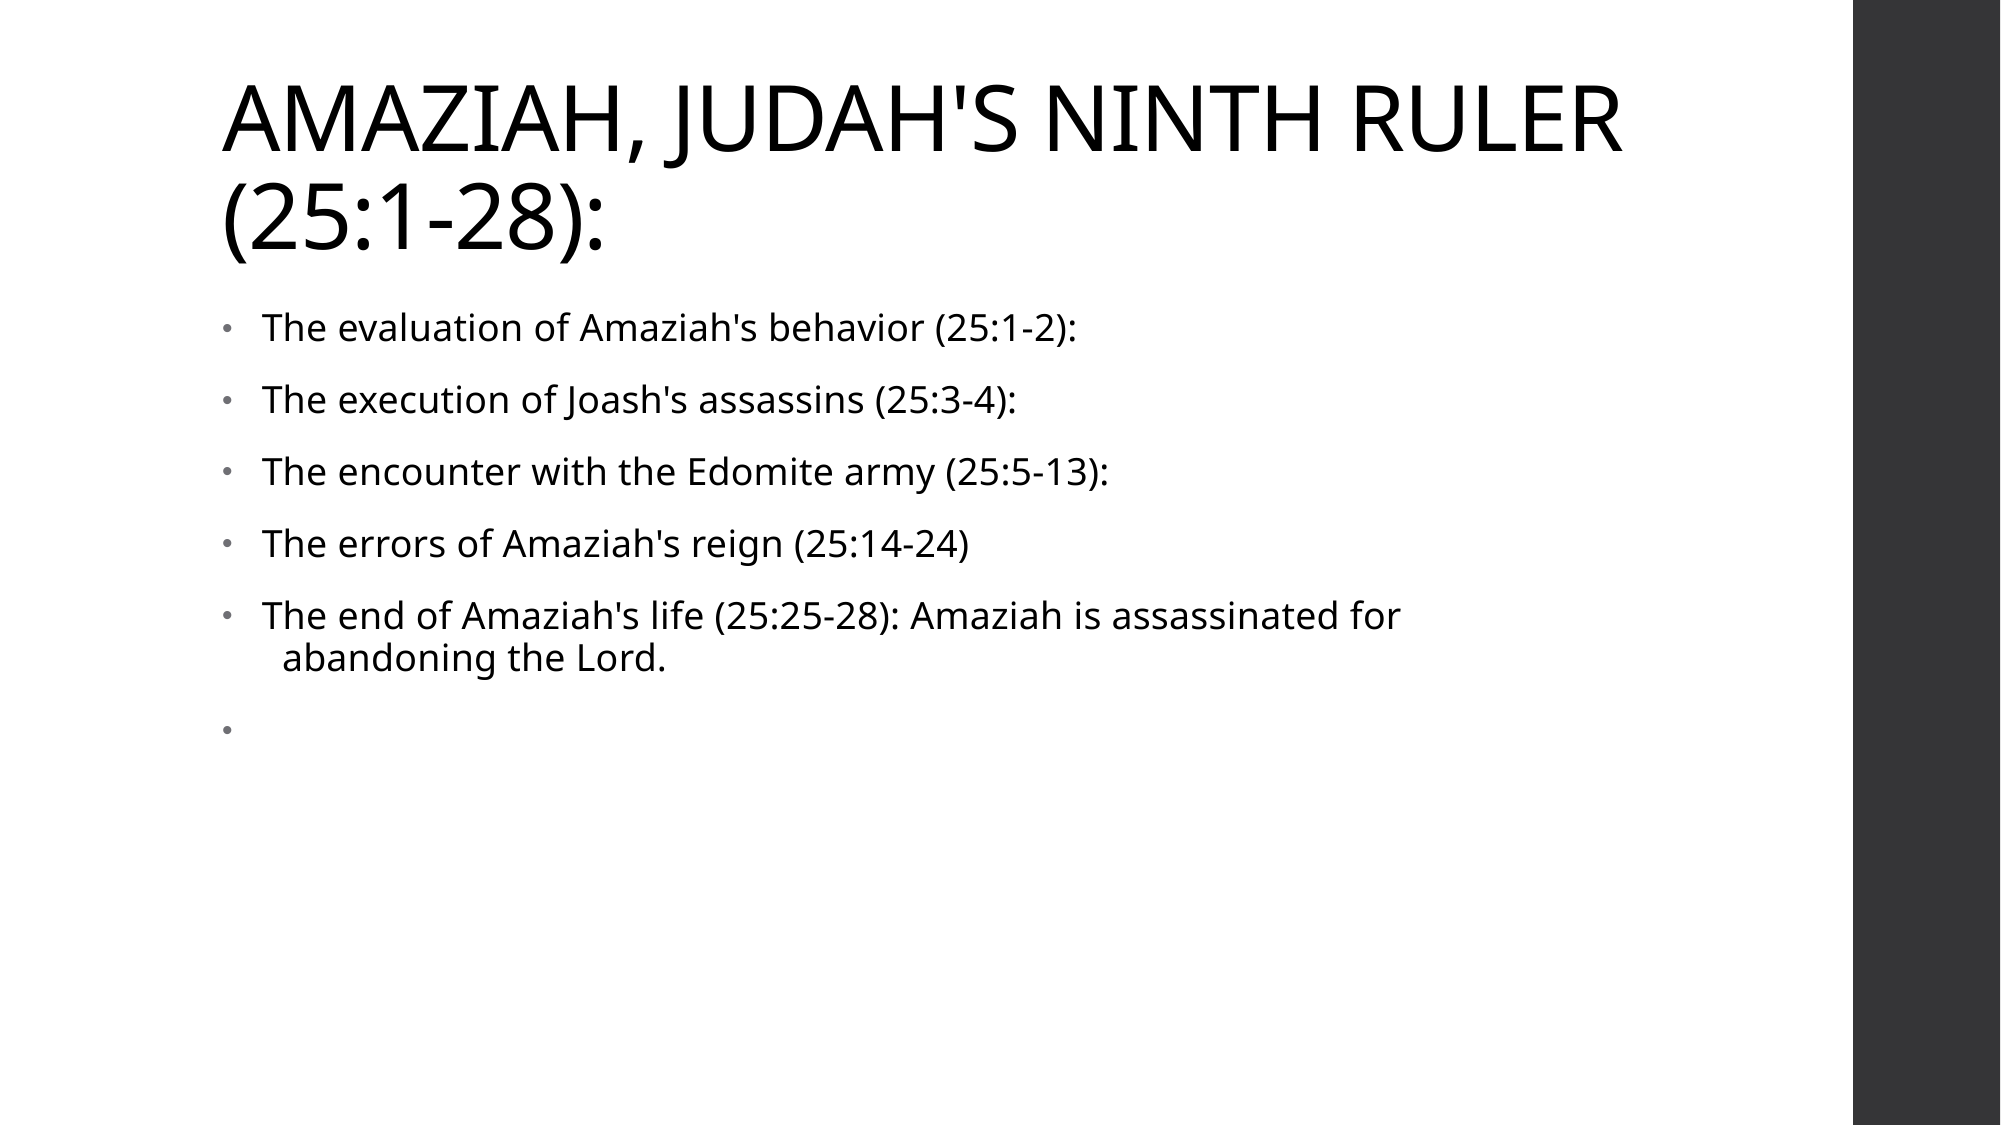

# AMAZIAH, JUDAH'S NINTH RULER (25:1-28):
 The evaluation of Amaziah's behavior (25:1-2):
 The execution of Joash's assassins (25:3-4):
 The encounter with the Edomite army (25:5-13):
 The errors of Amaziah's reign (25:14-24)
 The end of Amaziah's life (25:25-28): Amaziah is assassinated for abandoning the Lord.